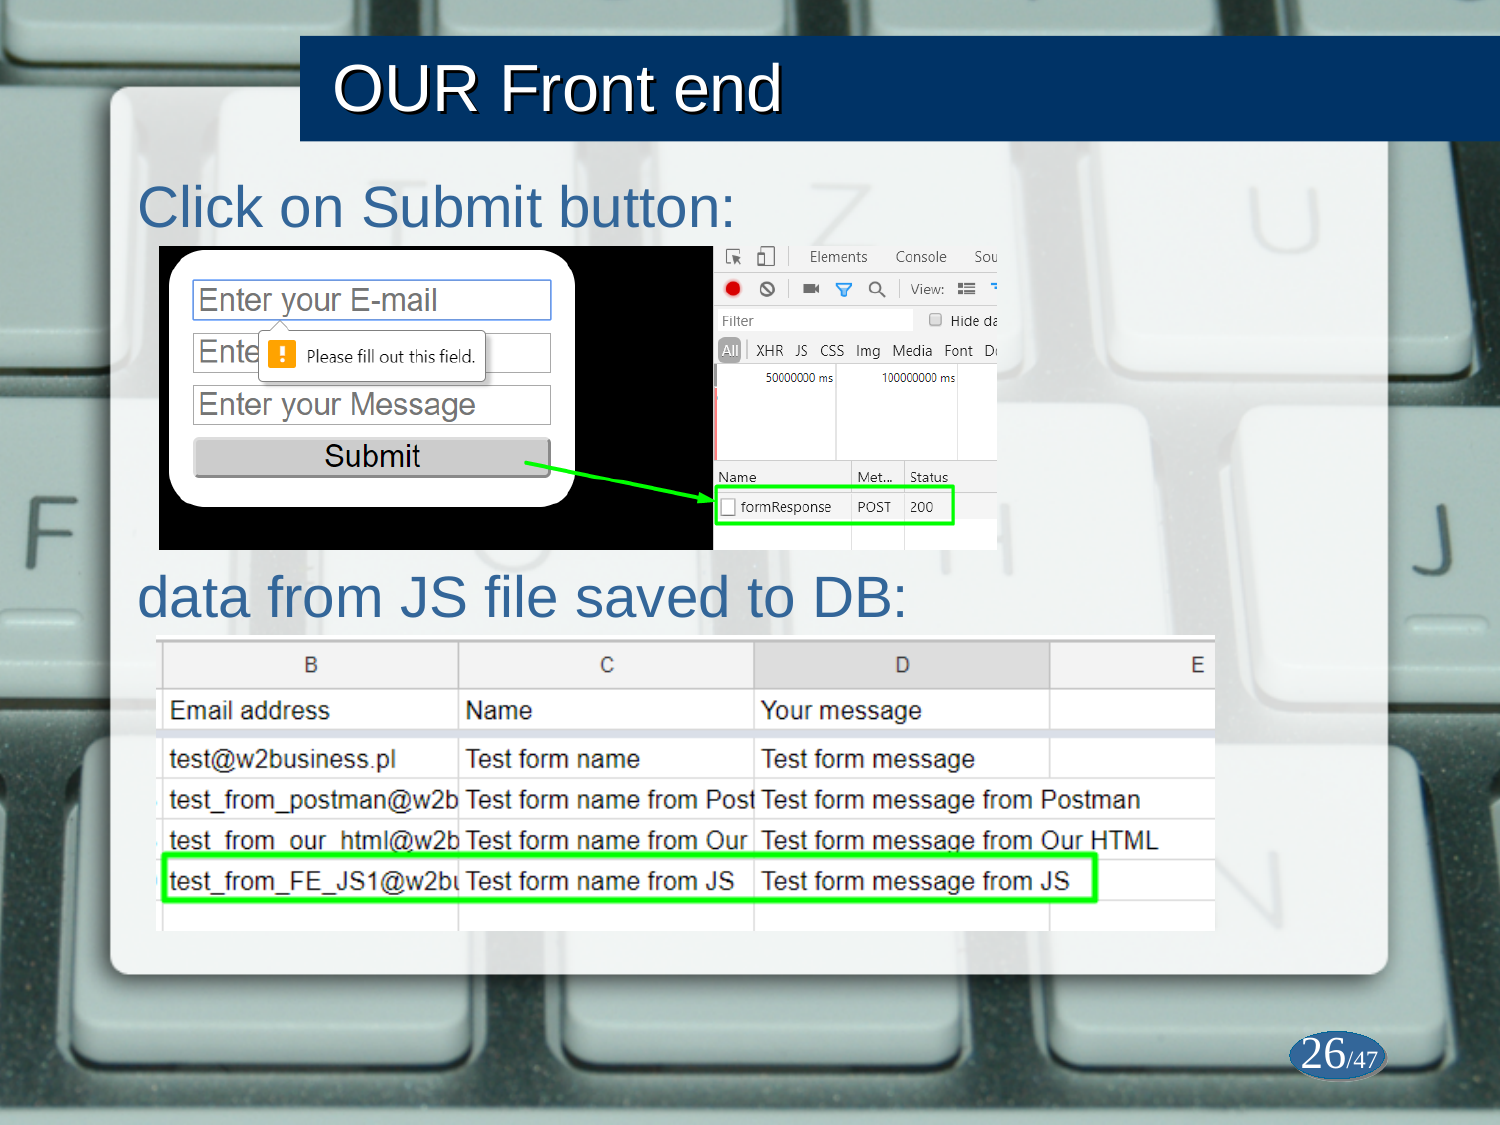

# OUR Front end
Click on Submit button:
data from JS file saved to DB:
26